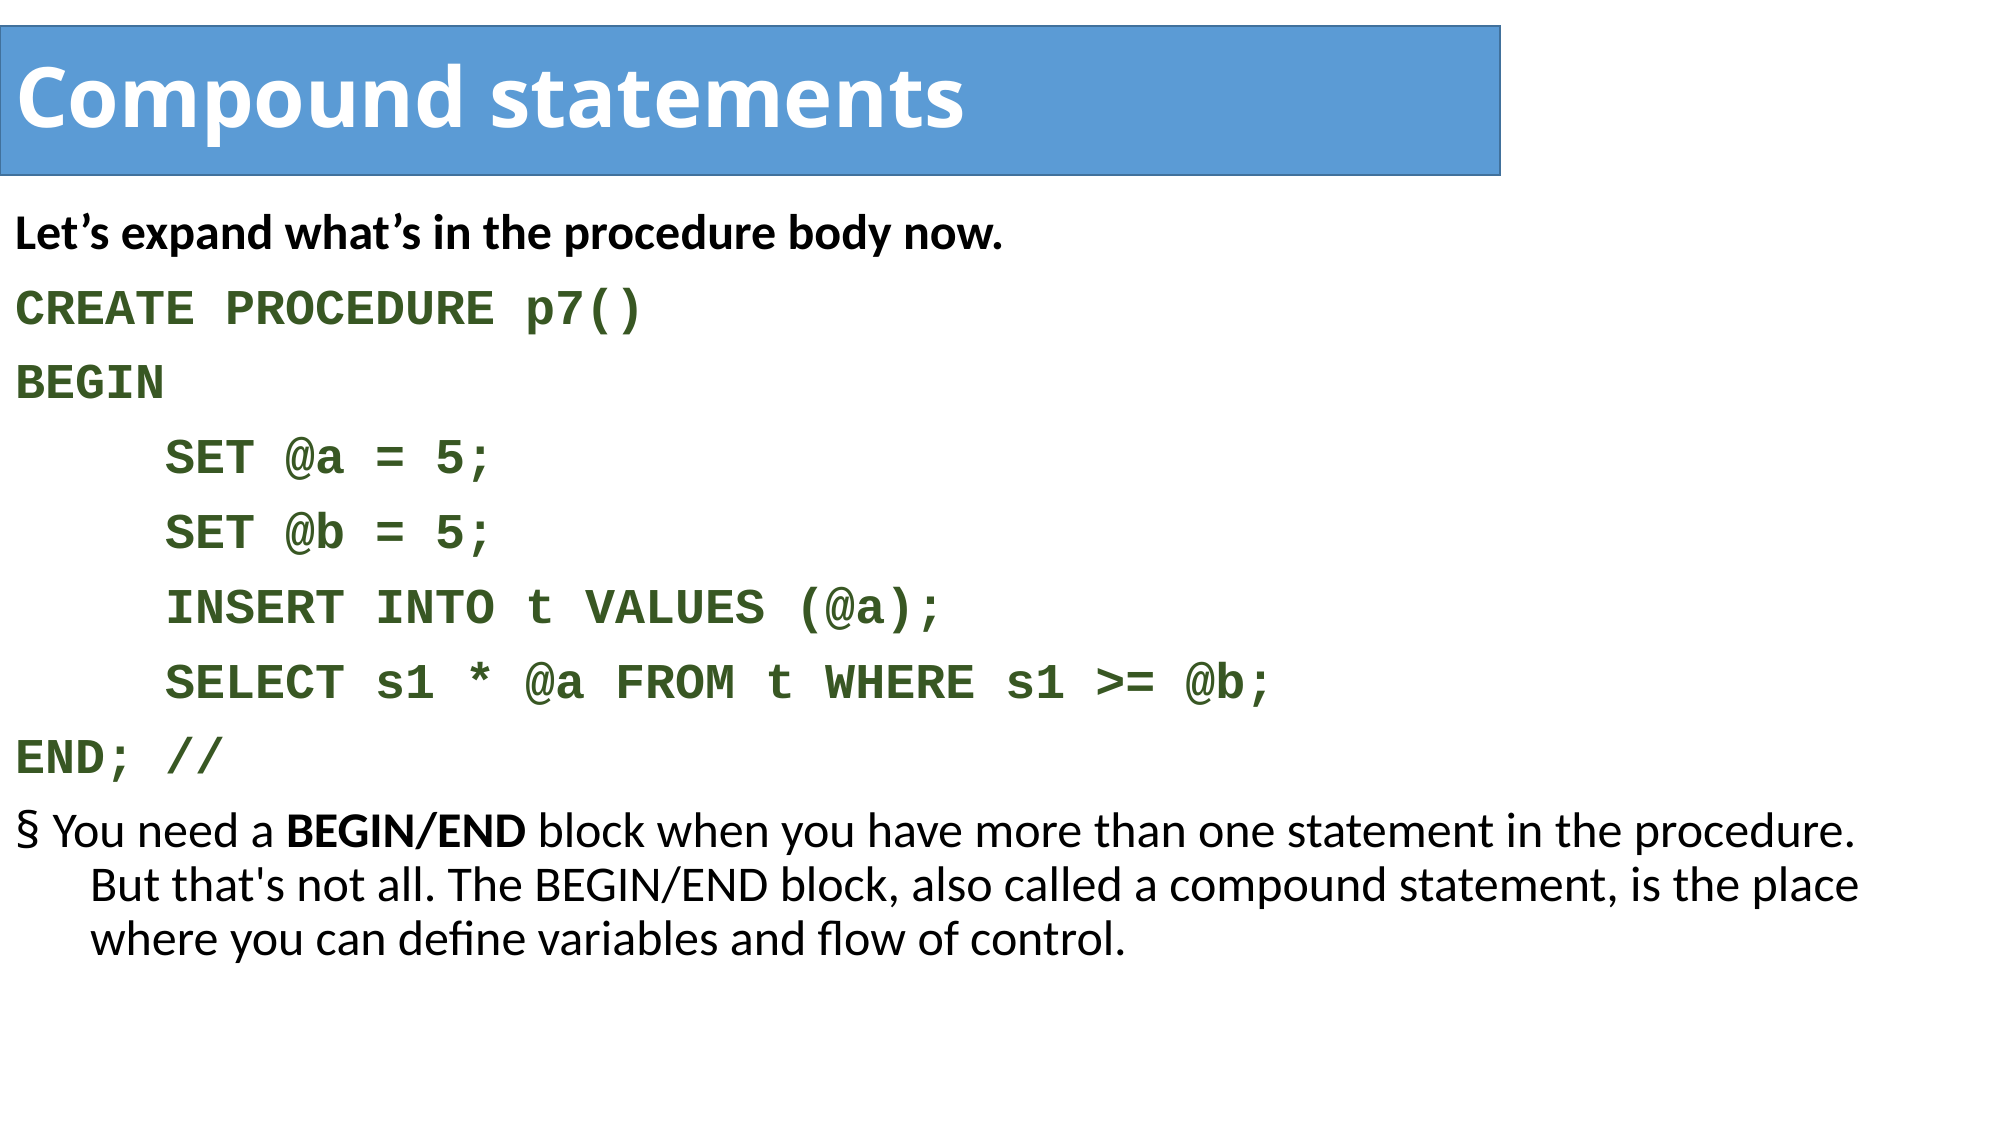

# Compound statements
Let’s expand what’s in the procedure body now.
CREATE PROCEDURE p7()
BEGIN
 SET @a = 5;
 SET @b = 5;
 INSERT INTO t VALUES (@a);
 SELECT s1 * @a FROM t WHERE s1 >= @b;
END; //
You need a BEGIN/END block when you have more than one statement in the procedure. But that's not all. The BEGIN/END block, also called a compound statement, is the place where you can define variables and flow­ of ­control.